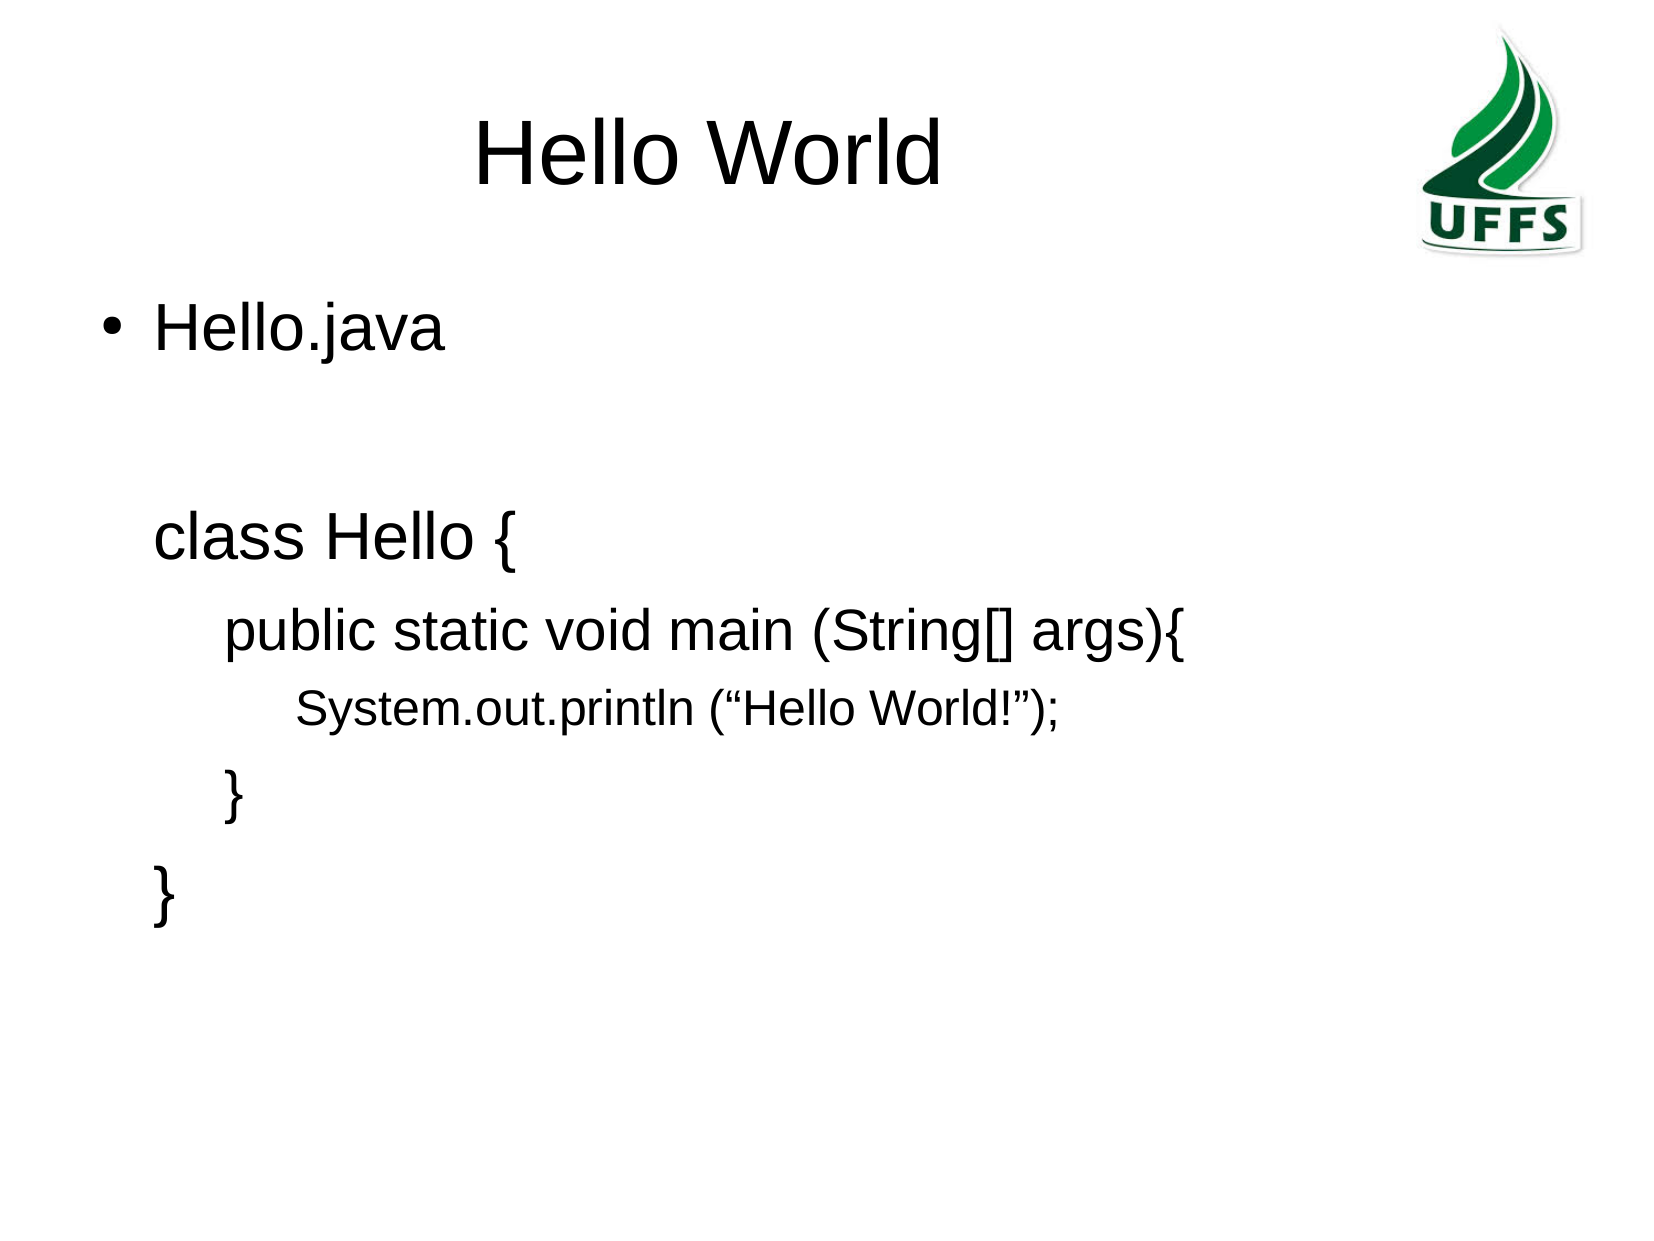

# Hello World
Hello.java
class Hello {
public static void main (String[] args){
System.out.println (“Hello World!”);
}
}